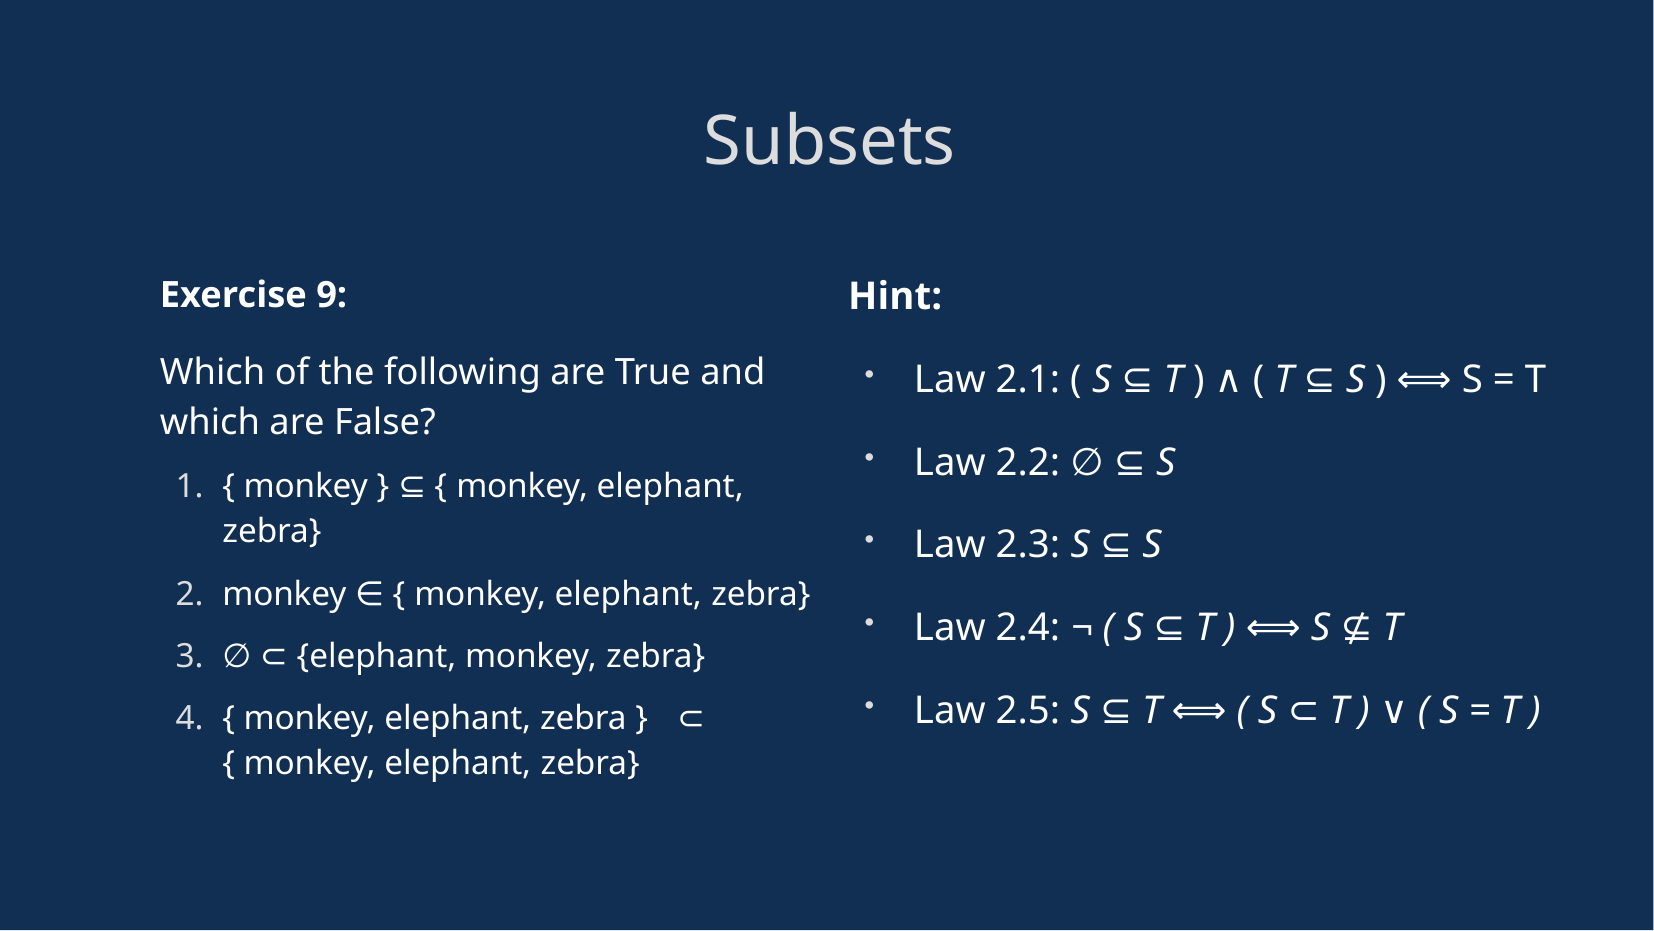

# Subsets
Exercise 9:
Which of the following are True and which are False?
{ monkey } ⊆ { monkey, elephant, zebra}
monkey ∈ { monkey, elephant, zebra}
∅ ⊂ {elephant, monkey, zebra}
{ monkey, elephant, zebra }	⊂ { monkey, elephant, zebra}
Hint:
Law 2.1: ( S ⊆ T ) ∧ ( T ⊆ S ) ⟺ S = T
Law 2.2: ∅ ⊆ S
Law 2.3: S ⊆ S
Law 2.4: ¬ ( S ⊆ T ) ⟺ S ⊈ T
Law 2.5: S ⊆ T ⟺ ( S ⊂ T ) ∨ ( S = T )